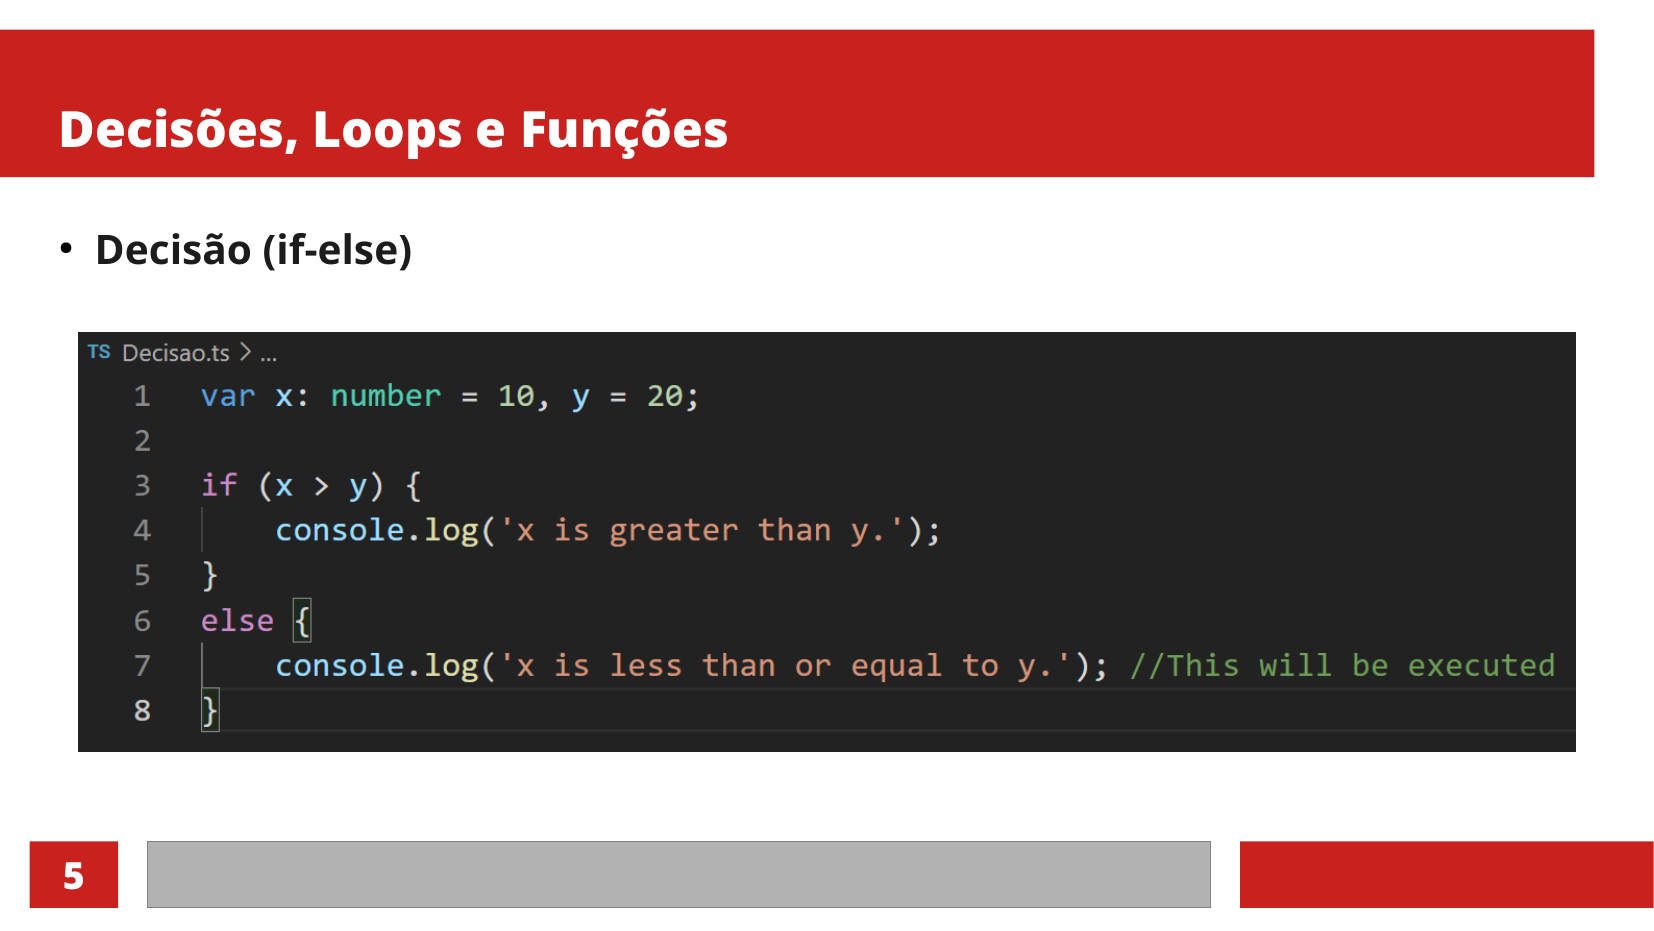

# Decisões, Loops e Funções
Decisão (if-else)
5